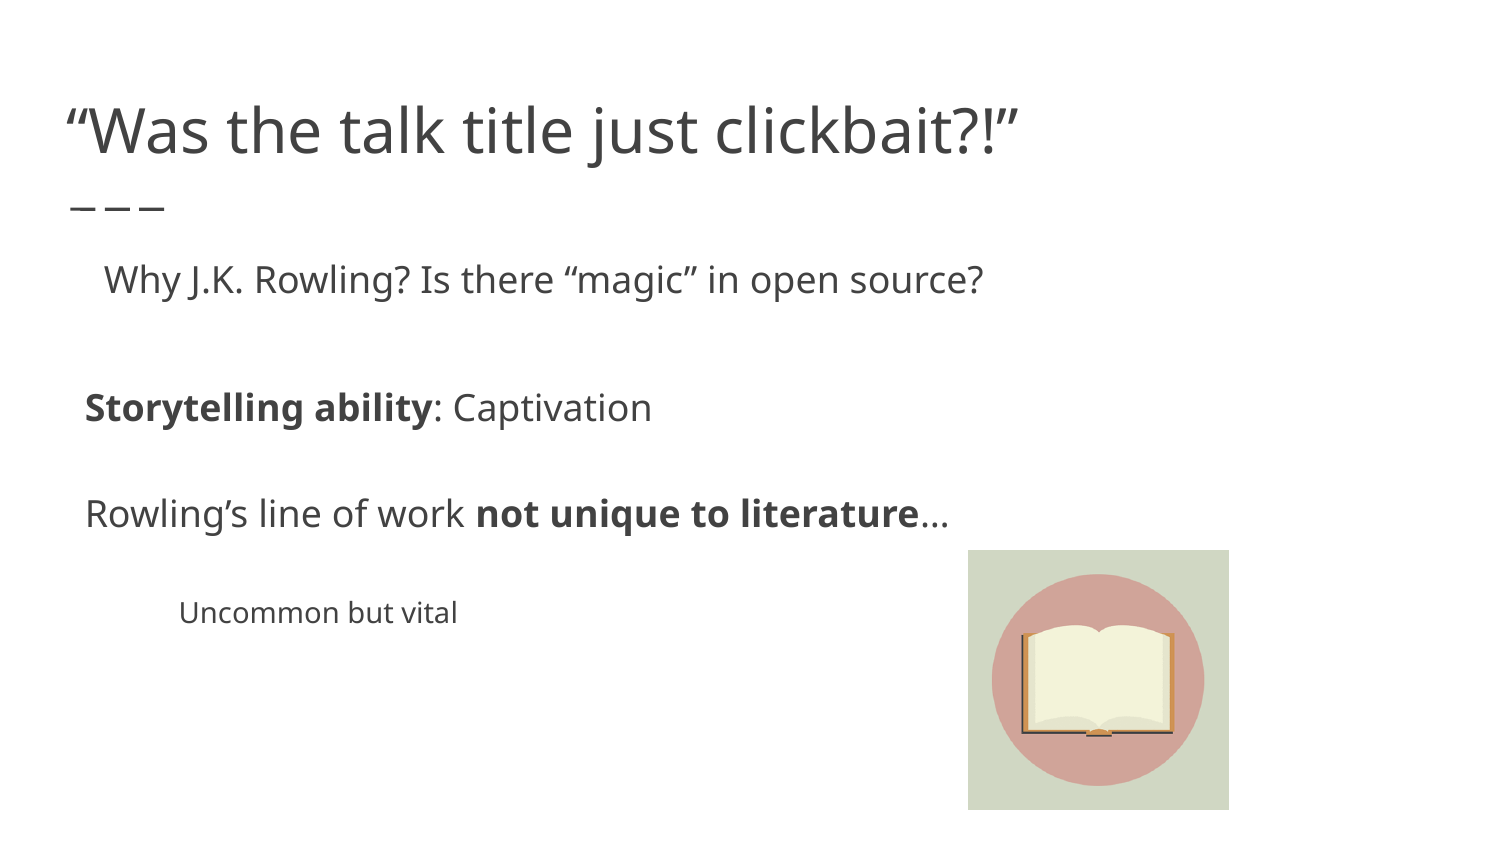

# “Was the talk title just clickbait?!”
Why J.K. Rowling? Is there “magic” in open source?
Storytelling ability: Captivation
Rowling’s line of work not unique to literature…
Uncommon but vital